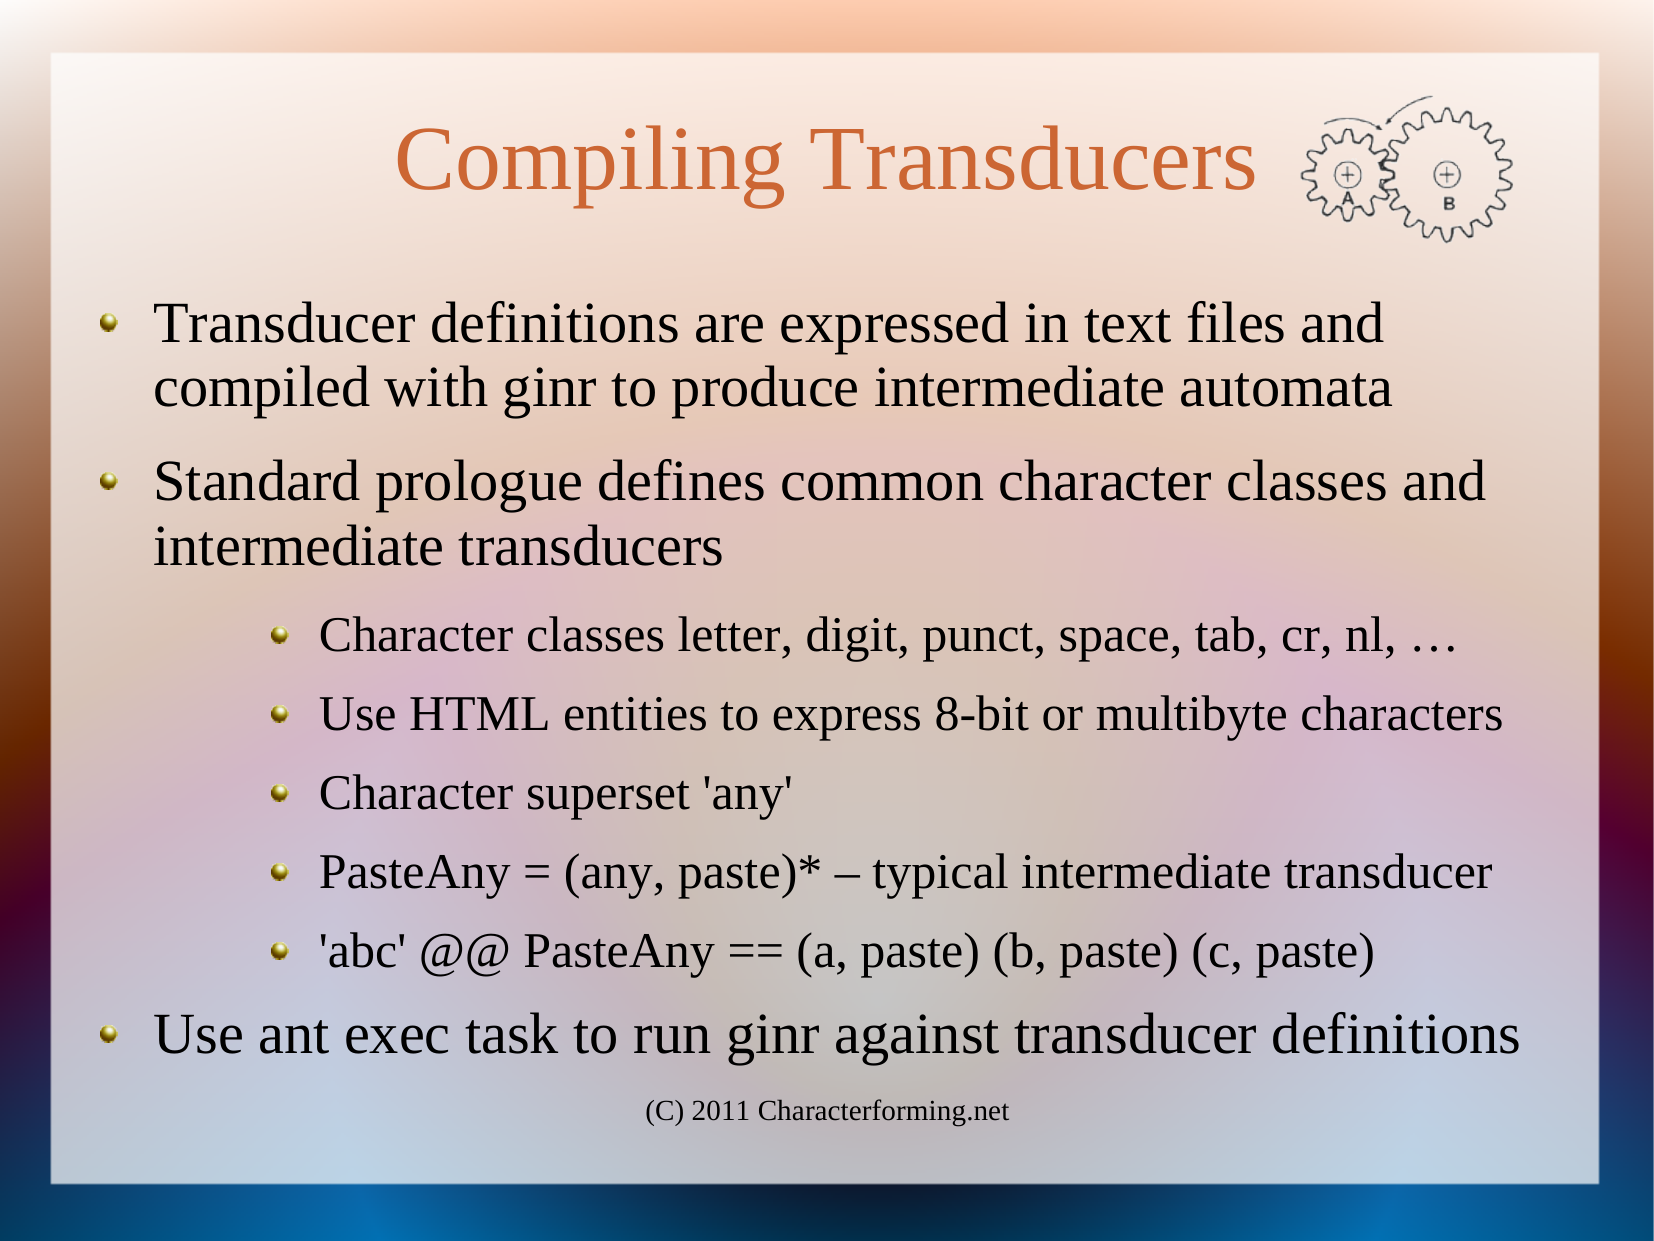

# Compiling Transducers
Transducer definitions are expressed in text files and compiled with ginr to produce intermediate automata
Standard prologue defines common character classes and intermediate transducers
Character classes letter, digit, punct, space, tab, cr, nl, …
Use HTML entities to express 8-bit or multibyte characters
Character superset 'any'
PasteAny = (any, paste)* – typical intermediate transducer
'abc' @@ PasteAny == (a, paste) (b, paste) (c, paste)
Use ant exec task to run ginr against transducer definitions
(C) 2011 Characterforming.net